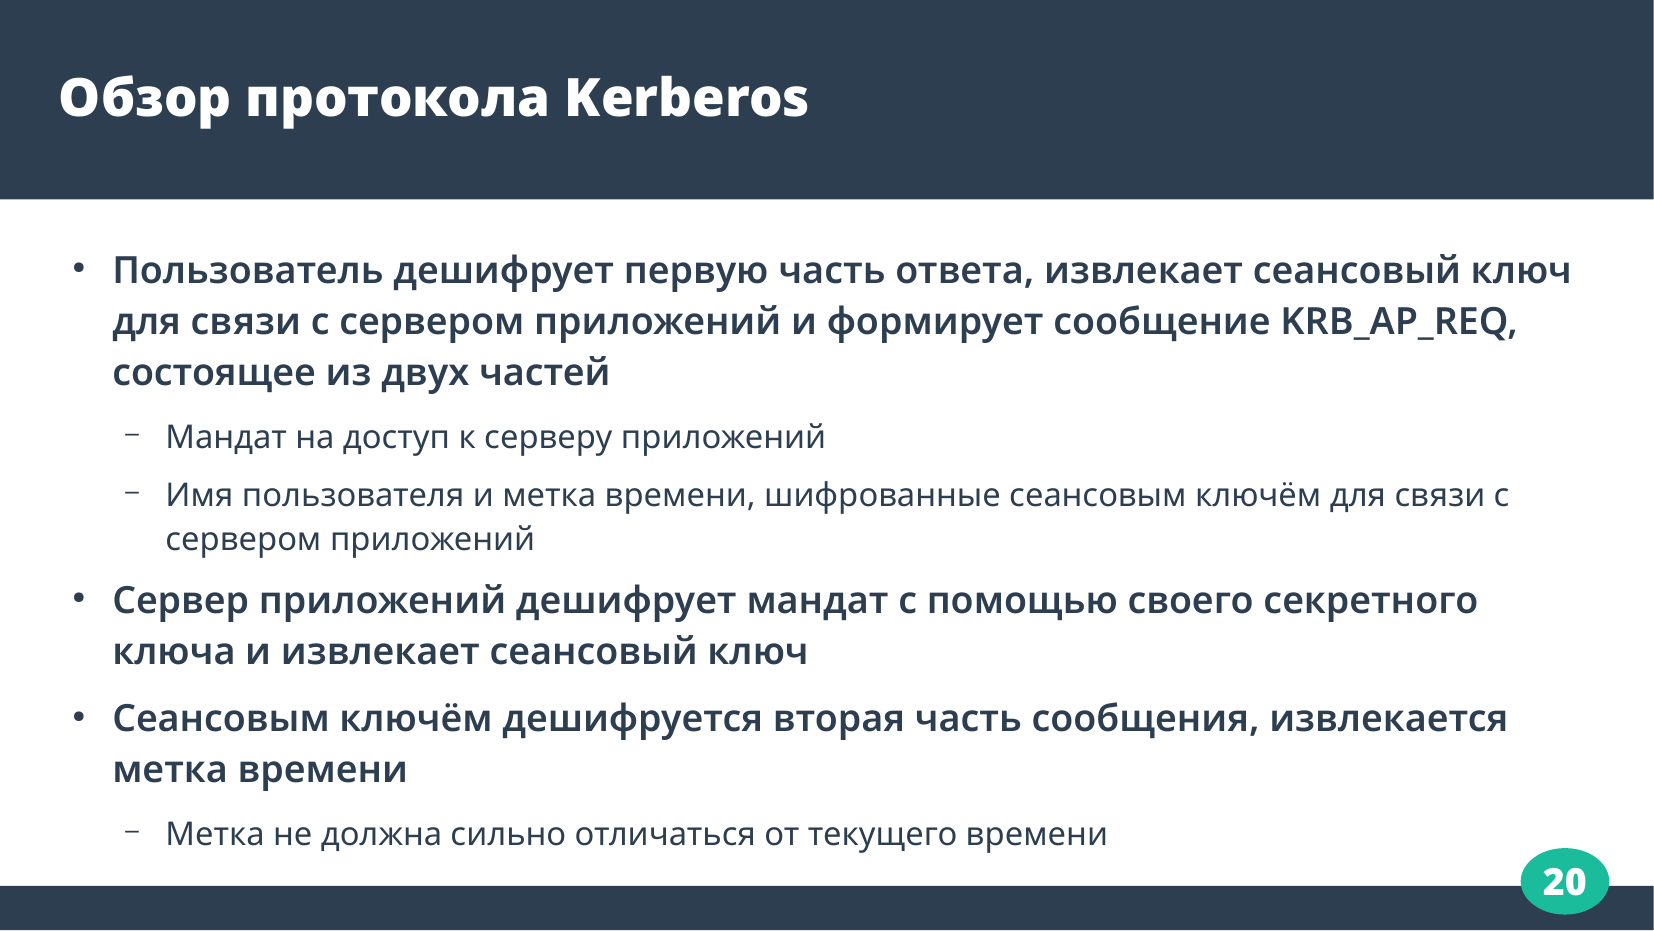

# Обзор протокола Kerberos
Пользователь дешифрует первую часть ответа, извлекает сеансовый ключ для связи с сервером приложений и формирует сообщение KRB_AP_REQ, состоящее из двух частей
Мандат на доступ к серверу приложений
Имя пользователя и метка времени, шифрованные сеансовым ключём для связи с сервером приложений
Сервер приложений дешифрует мандат с помощью своего секретного ключа и извлекает сеансовый ключ
Сеансовым ключём дешифруется вторая часть сообщения, извлекается метка времени
Метка не должна сильно отличаться от текущего времени
20